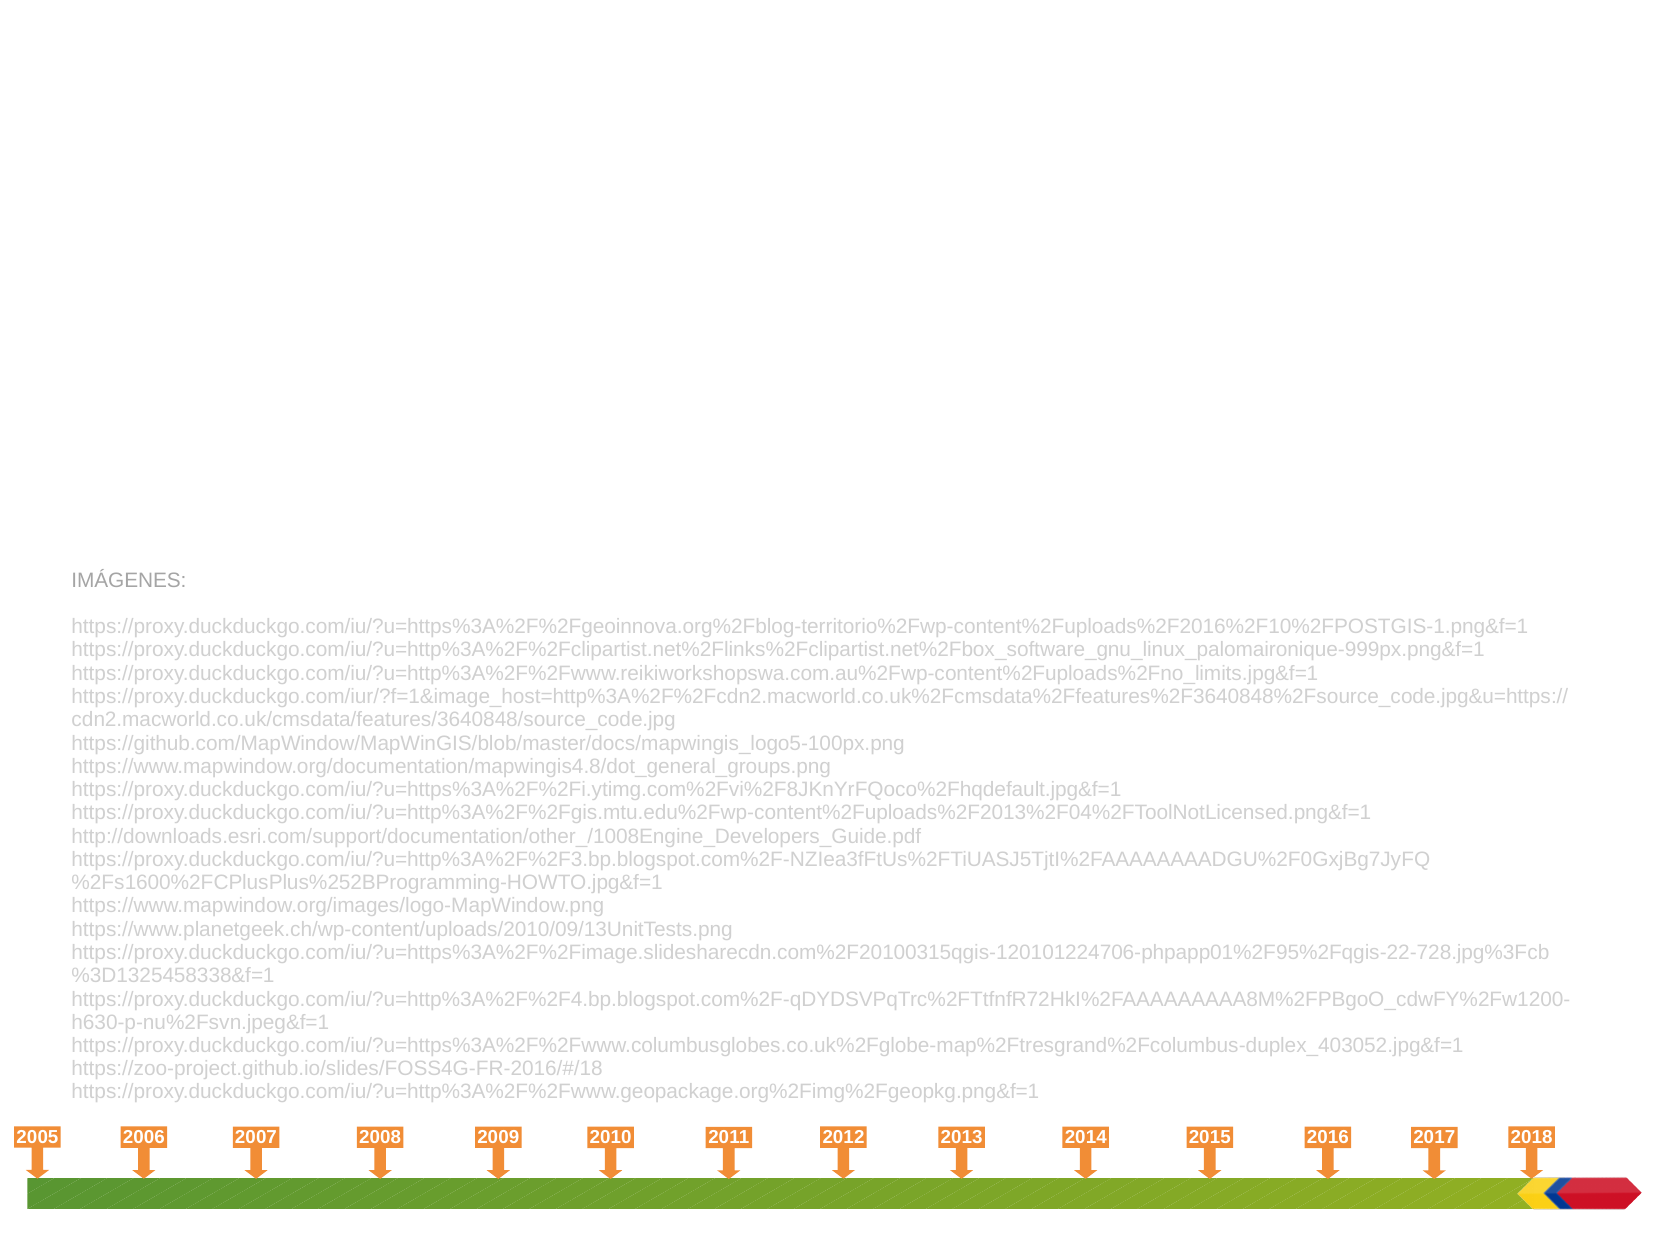

IMÁGENES:
https://proxy.duckduckgo.com/iu/?u=https%3A%2F%2Fgeoinnova.org%2Fblog-territorio%2Fwp-content%2Fuploads%2F2016%2F10%2FPOSTGIS-1.png&f=1
https://proxy.duckduckgo.com/iu/?u=http%3A%2F%2Fclipartist.net%2Flinks%2Fclipartist.net%2Fbox_software_gnu_linux_palomaironique-999px.png&f=1
https://proxy.duckduckgo.com/iu/?u=http%3A%2F%2Fwww.reikiworkshopswa.com.au%2Fwp-content%2Fuploads%2Fno_limits.jpg&f=1
https://proxy.duckduckgo.com/iur/?f=1&image_host=http%3A%2F%2Fcdn2.macworld.co.uk%2Fcmsdata%2Ffeatures%2F3640848%2Fsource_code.jpg&u=https://cdn2.macworld.co.uk/cmsdata/features/3640848/source_code.jpg
https://github.com/MapWindow/MapWinGIS/blob/master/docs/mapwingis_logo5-100px.png
https://www.mapwindow.org/documentation/mapwingis4.8/dot_general_groups.png
https://proxy.duckduckgo.com/iu/?u=https%3A%2F%2Fi.ytimg.com%2Fvi%2F8JKnYrFQoco%2Fhqdefault.jpg&f=1
https://proxy.duckduckgo.com/iu/?u=http%3A%2F%2Fgis.mtu.edu%2Fwp-content%2Fuploads%2F2013%2F04%2FToolNotLicensed.png&f=1
http://downloads.esri.com/support/documentation/other_/1008Engine_Developers_Guide.pdf
https://proxy.duckduckgo.com/iu/?u=http%3A%2F%2F3.bp.blogspot.com%2F-NZIea3fFtUs%2FTiUASJ5TjtI%2FAAAAAAAADGU%2F0GxjBg7JyFQ%2Fs1600%2FCPlusPlus%252BProgramming-HOWTO.jpg&f=1
https://www.mapwindow.org/images/logo-MapWindow.png
https://www.planetgeek.ch/wp-content/uploads/2010/09/13UnitTests.png
https://proxy.duckduckgo.com/iu/?u=https%3A%2F%2Fimage.slidesharecdn.com%2F20100315qgis-120101224706-phpapp01%2F95%2Fqgis-22-728.jpg%3Fcb%3D1325458338&f=1
https://proxy.duckduckgo.com/iu/?u=http%3A%2F%2F4.bp.blogspot.com%2F-qDYDSVPqTrc%2FTtfnfR72HkI%2FAAAAAAAAA8M%2FPBgoO_cdwFY%2Fw1200-h630-p-nu%2Fsvn.jpeg&f=1
https://proxy.duckduckgo.com/iu/?u=https%3A%2F%2Fwww.columbusglobes.co.uk%2Fglobe-map%2Ftresgrand%2Fcolumbus-duplex_403052.jpg&f=1
https://zoo-project.github.io/slides/FOSS4G-FR-2016/#/18
https://proxy.duckduckgo.com/iu/?u=http%3A%2F%2Fwww.geopackage.org%2Fimg%2Fgeopkg.png&f=1
2005
2006
2012
2018
2007
2013
2008
2014
2009
2015
2010
2016
2011
2017